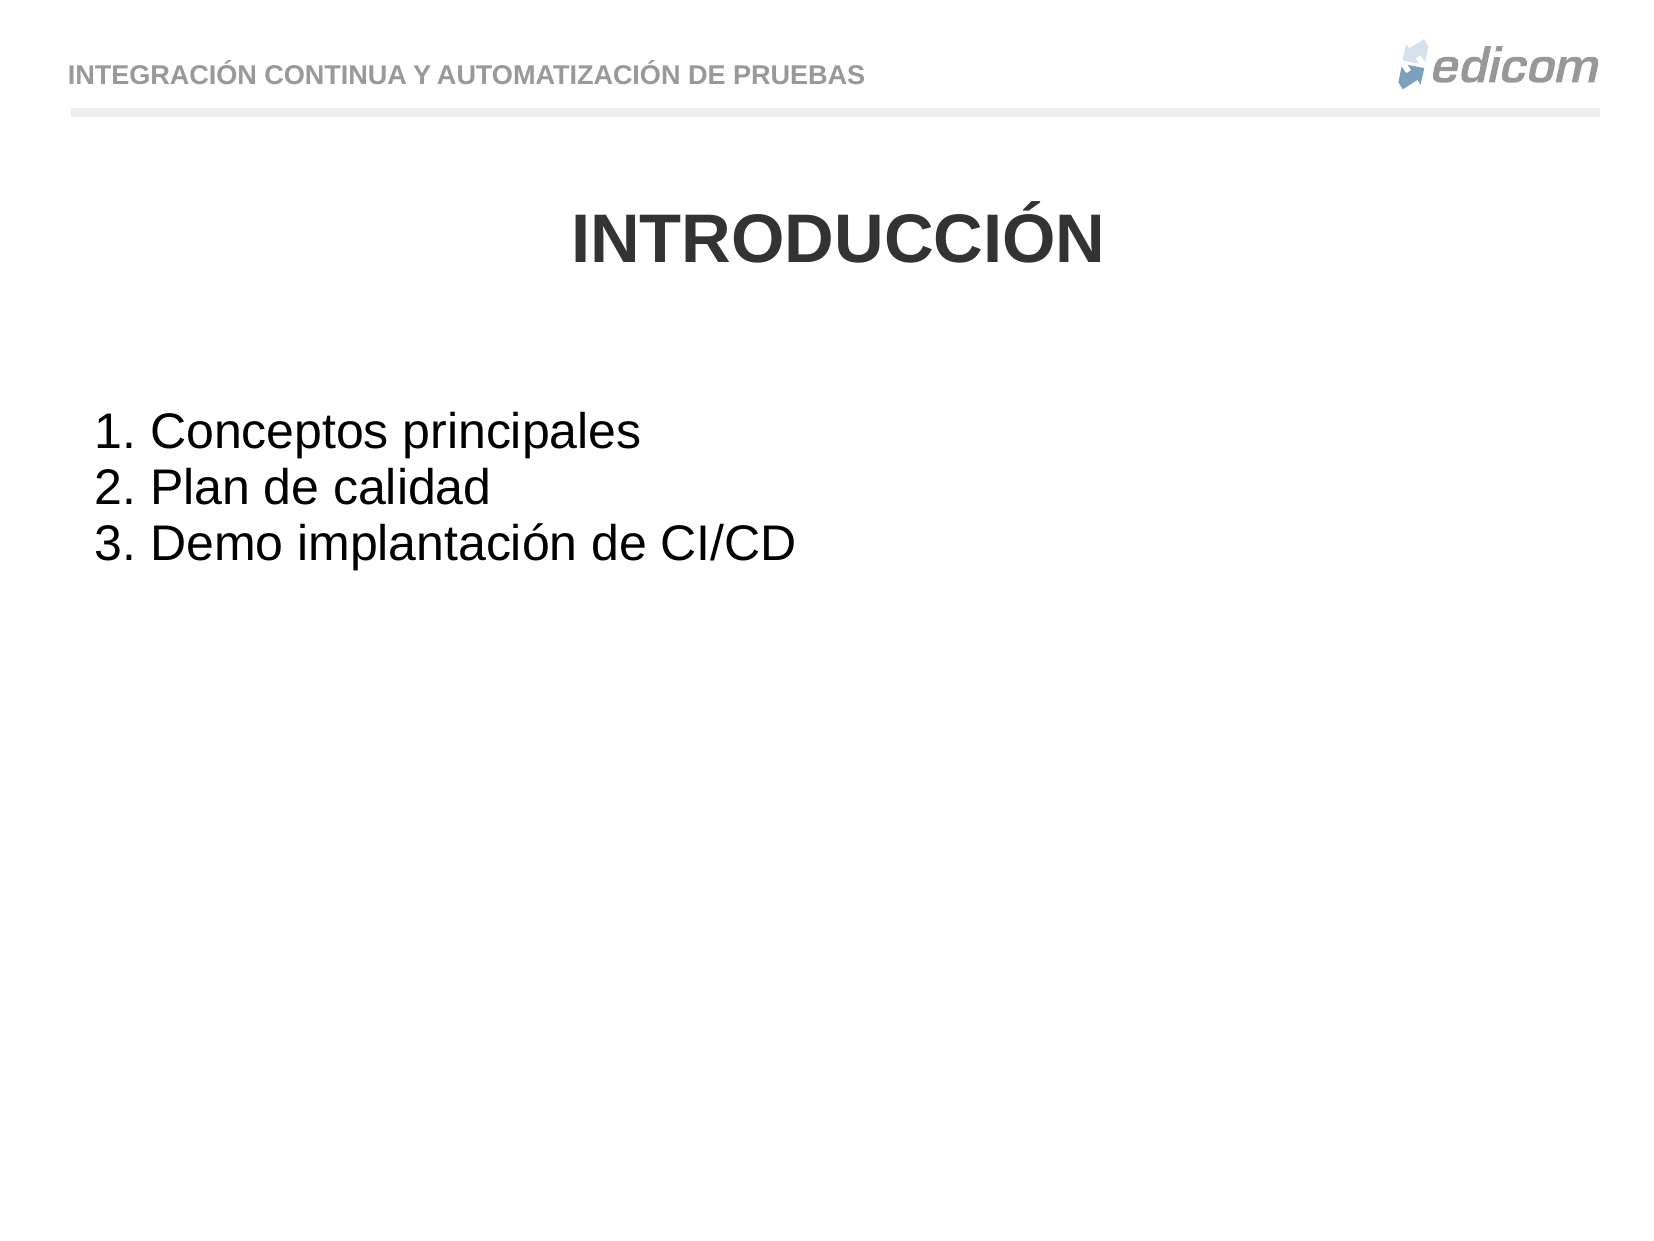

# INTRODUCCIÓN
 Conceptos principales
 Plan de calidad
 Demo implantación de CI/CD